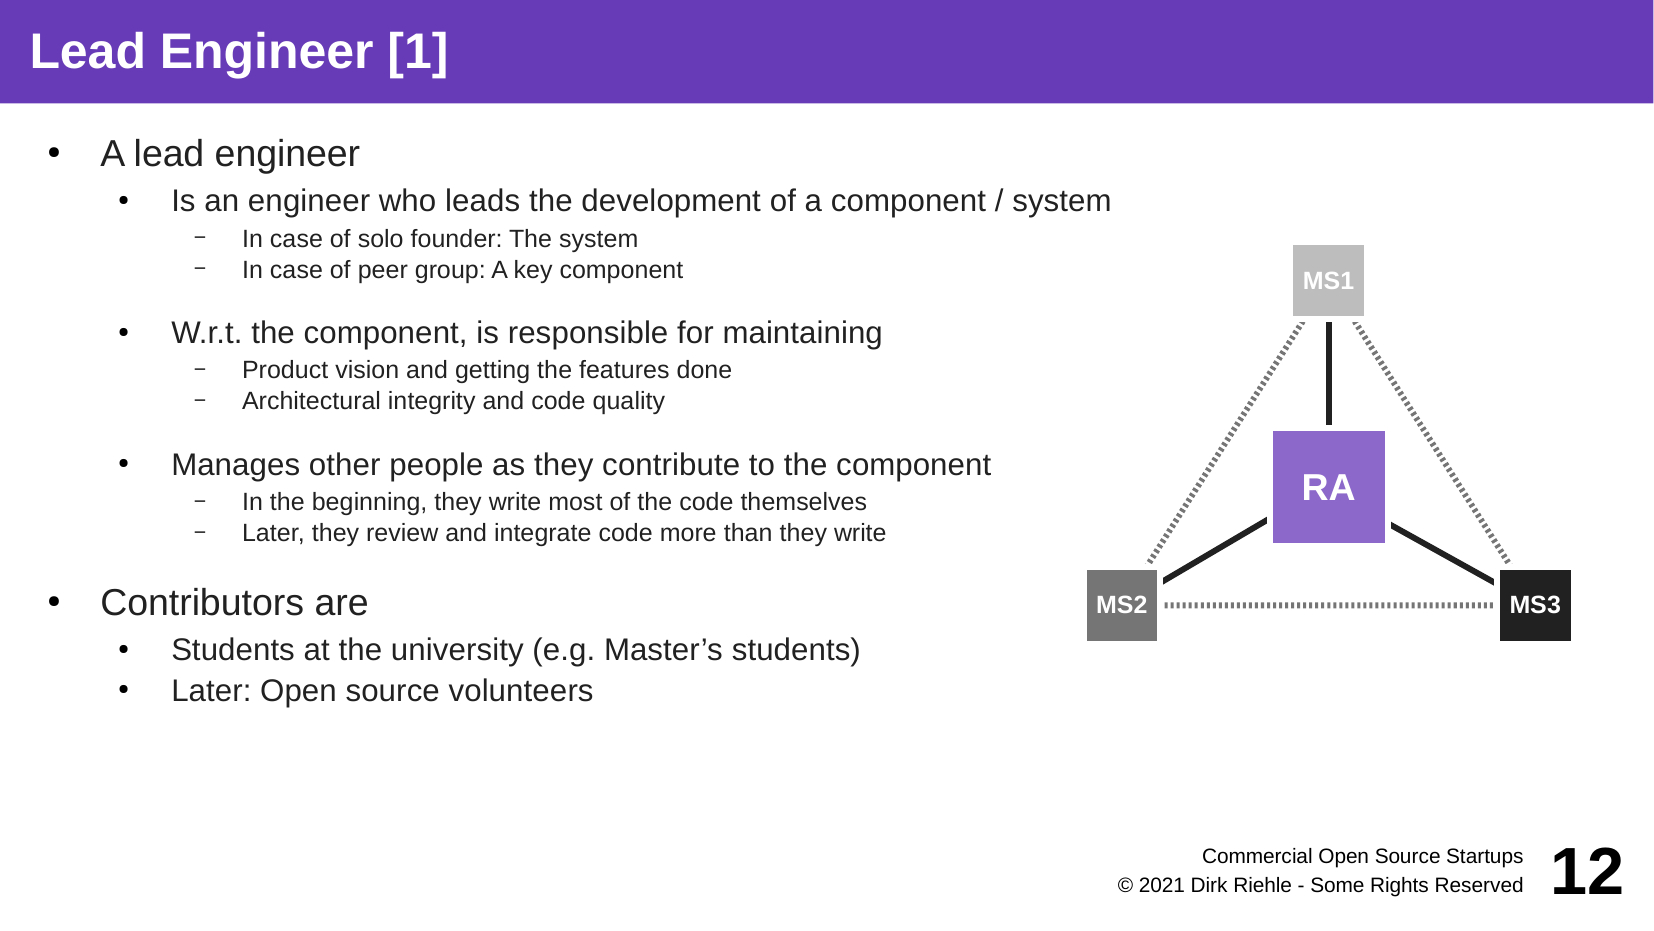

# Lead Engineer [1]
A lead engineer
Is an engineer who leads the development of a component / system
In case of solo founder: The system
In case of peer group: A key component
W.r.t. the component, is responsible for maintaining
Product vision and getting the features done
Architectural integrity and code quality
Manages other people as they contribute to the component
In the beginning, they write most of the code themselves
Later, they review and integrate code more than they write
Contributors are
Students at the university (e.g. Master’s students)
Later: Open source volunteers
MS1
RA
MS2
MS3
Commercial Open Source Startups
12
© 2021 Dirk Riehle - Some Rights Reserved